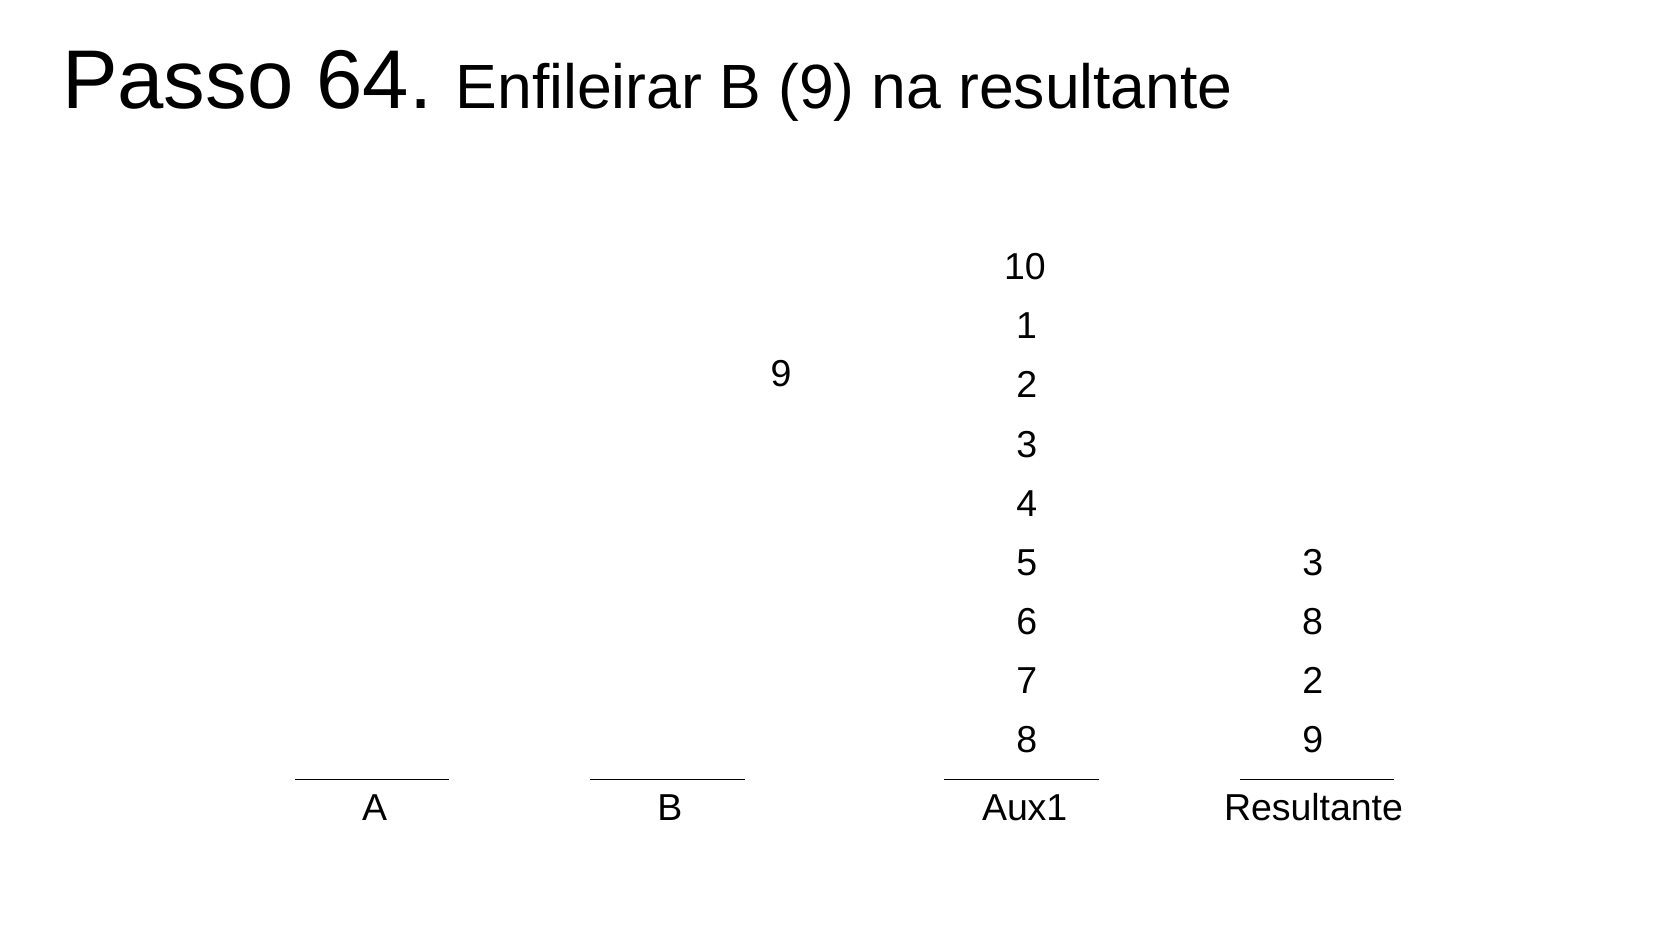

Passo 64. Enfileirar B (9) na resultante
10
1
9
2
3
4
5
3
6
8
7
2
8
9
A
B
Aux1
Resultante